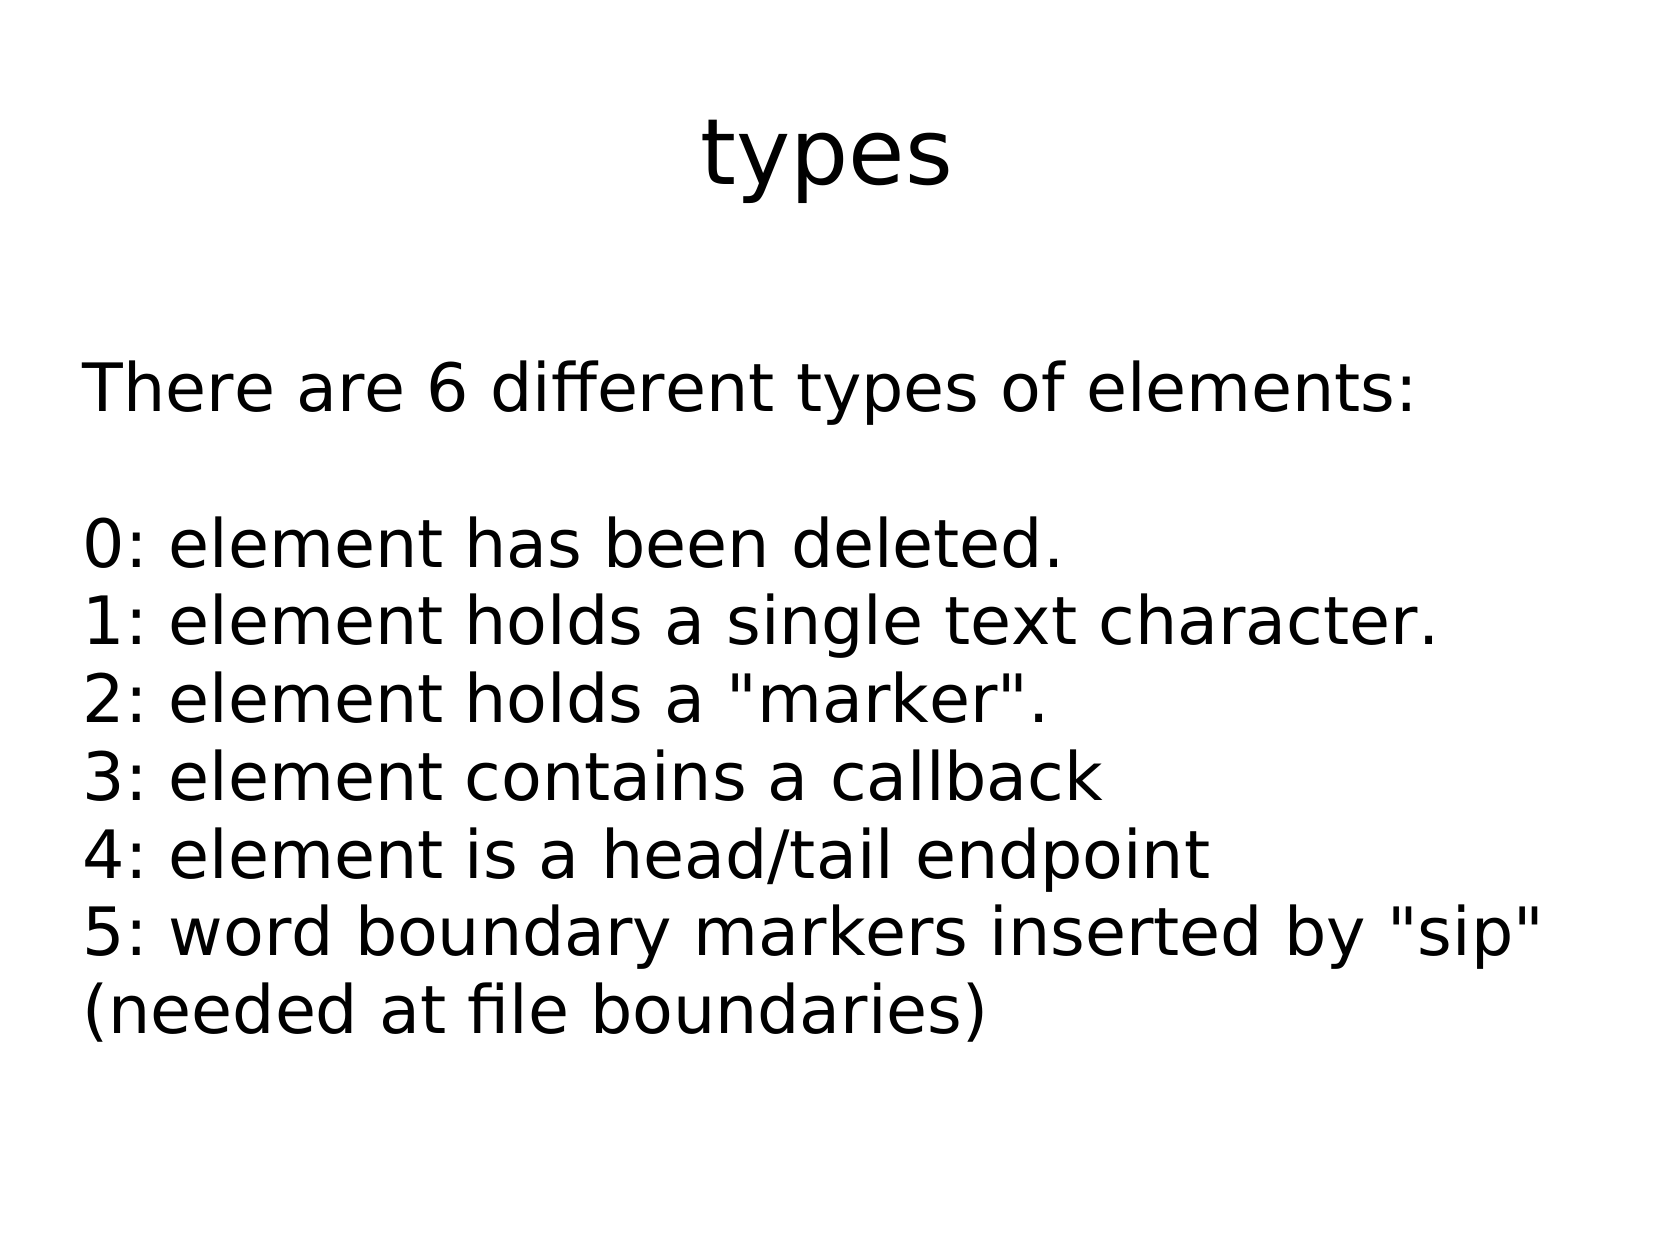

# types
There are 6 different types of elements:
0: element has been deleted.
1: element holds a single text character.
2: element holds a "marker".
3: element contains a callback
4: element is a head/tail endpoint
5: word boundary markers inserted by "sip" (needed at file boundaries)